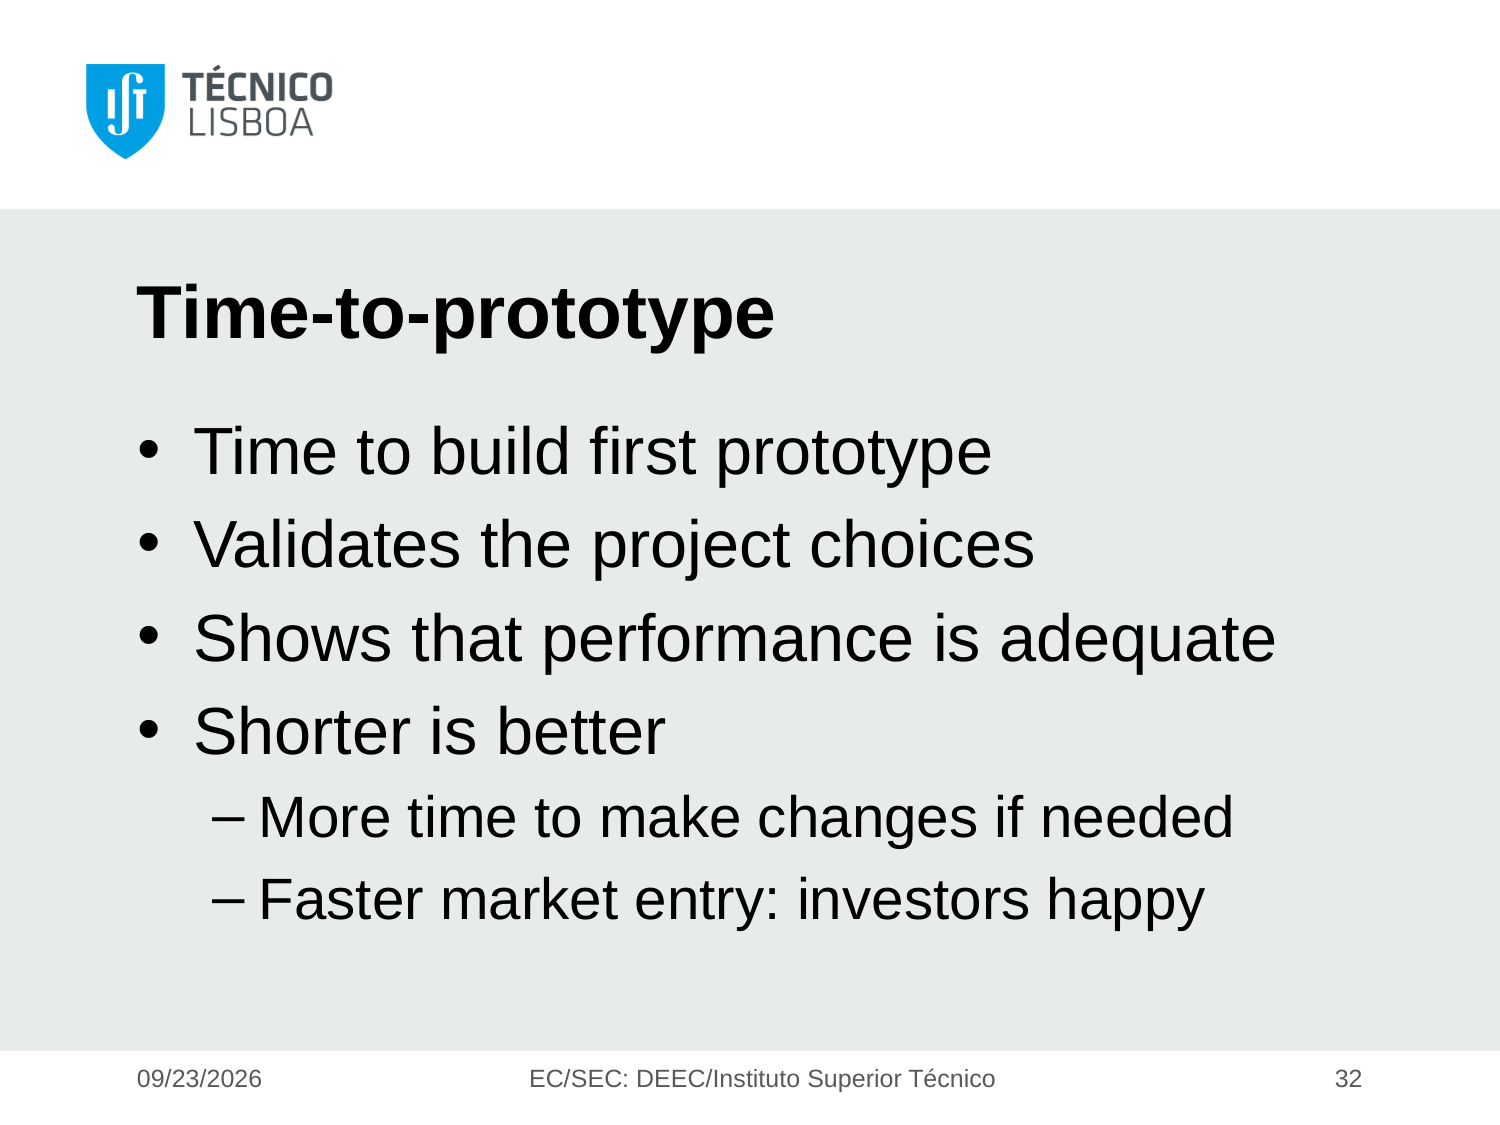

# Time-to-prototype
Time to build first prototype
Validates the project choices
Shows that performance is adequate
Shorter is better
More time to make changes if needed
Faster market entry: investors happy
EC/SEC: DEEC/Instituto Superior Técnico